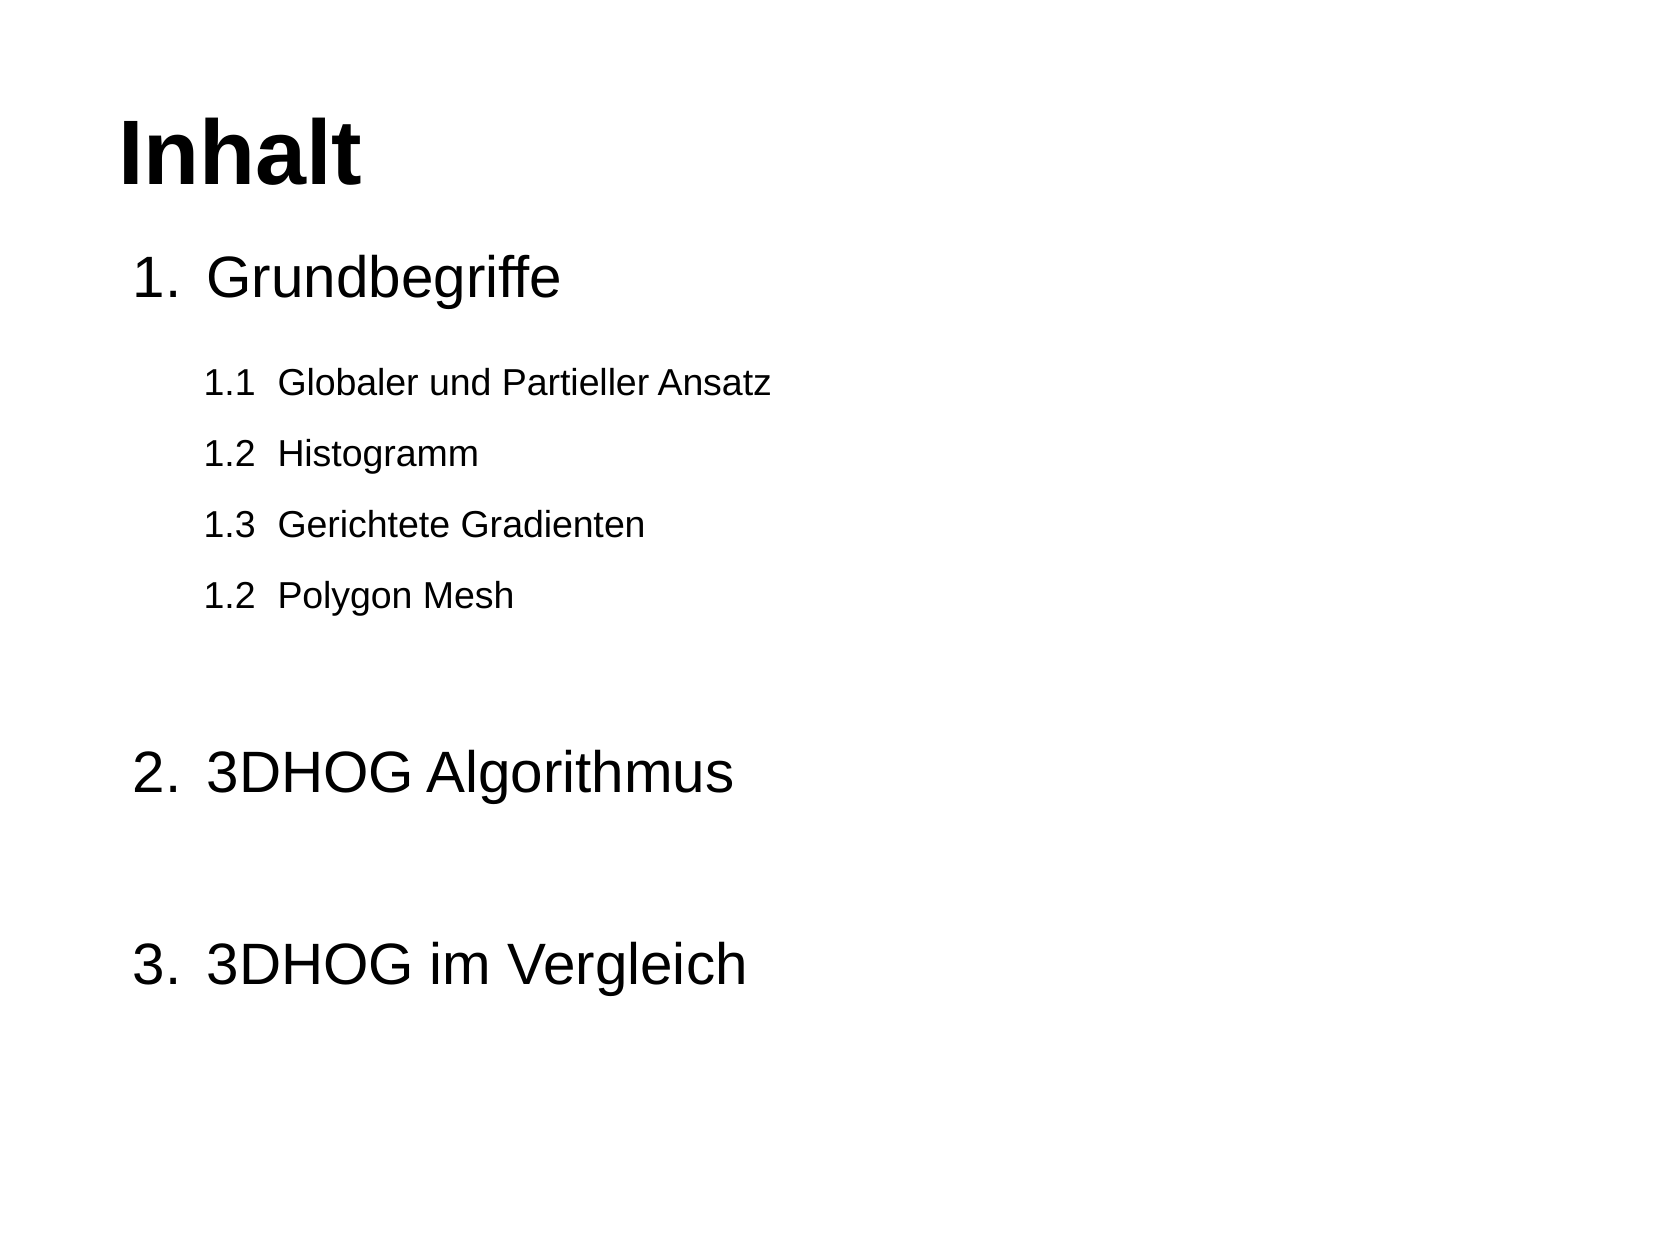

# Inhalt
1.	Grundbegriffe
1.1	Globaler und Partieller Ansatz
1.2	Histogramm
1.3	Gerichtete Gradienten
1.2	Polygon Mesh
2.	3DHOG Algorithmus
3.	3DHOG im Vergleich